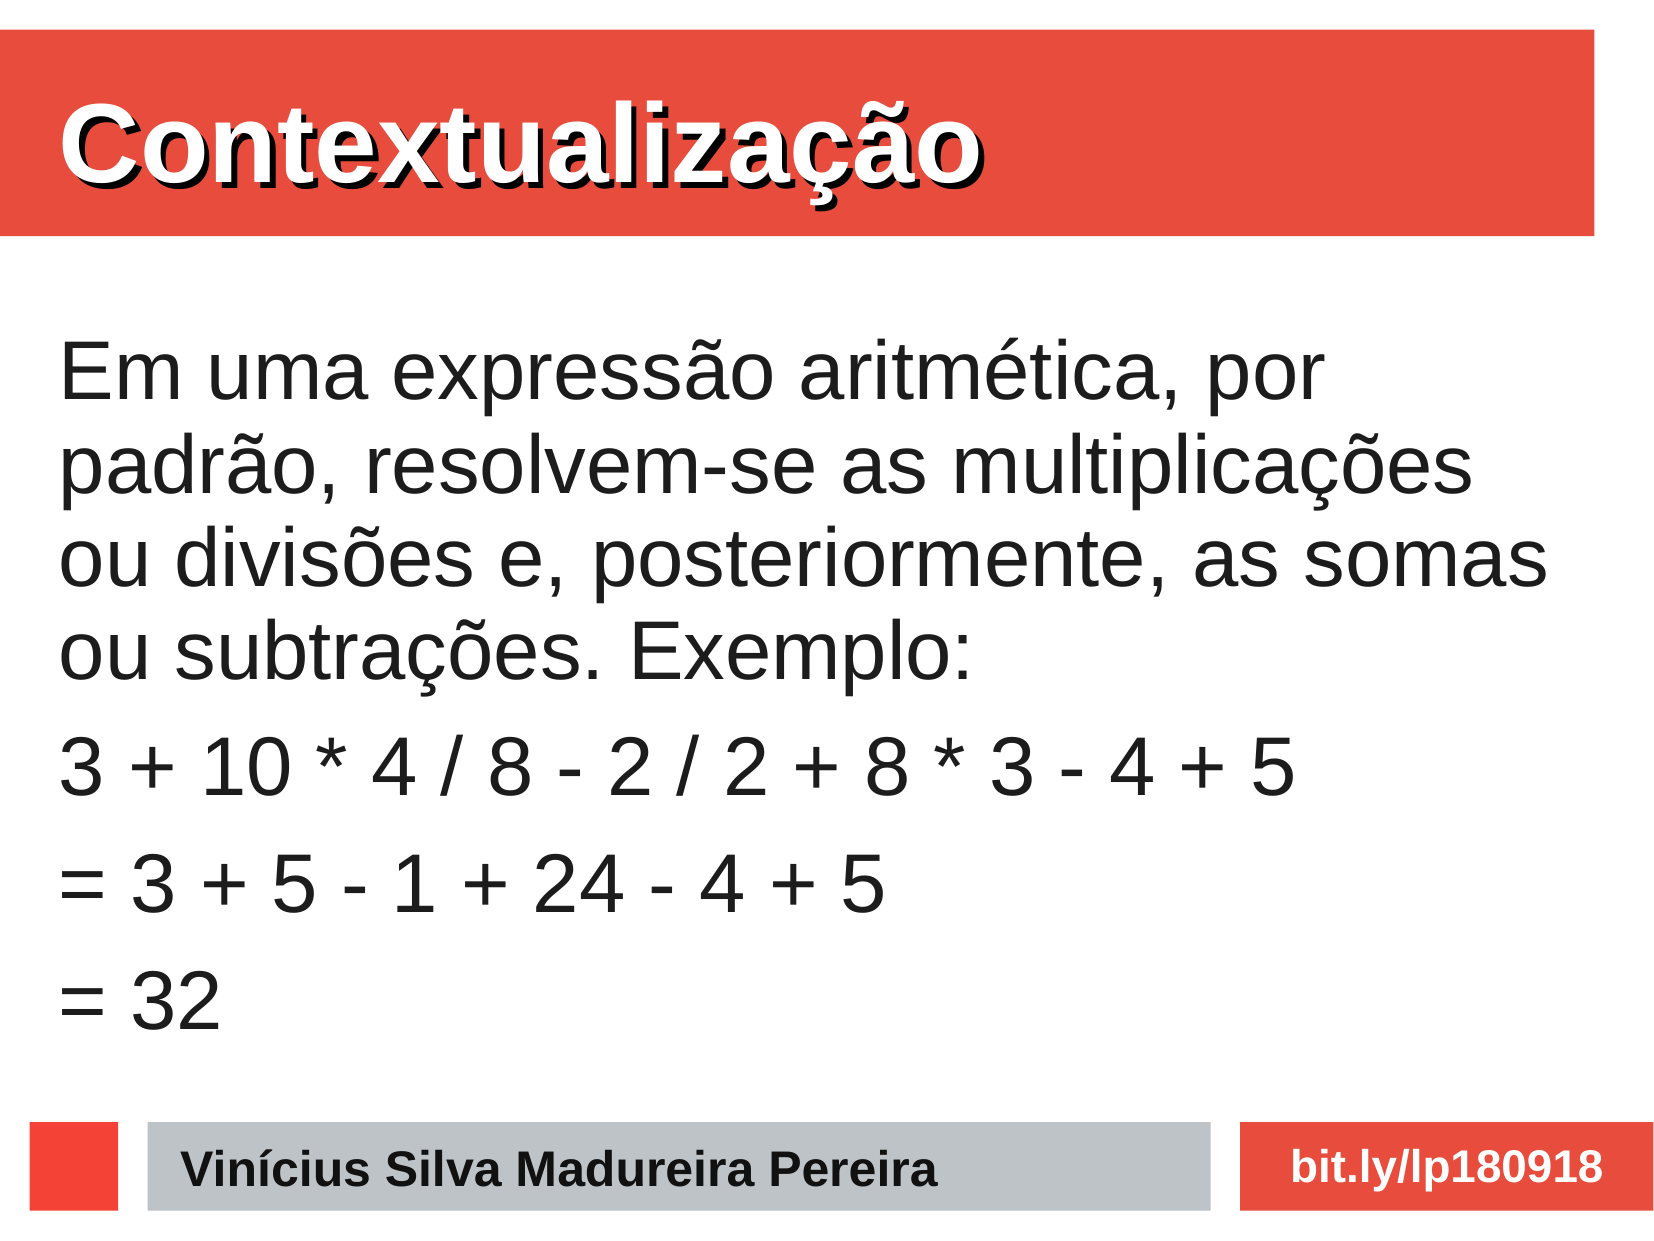

# Contextualização
Em uma expressão aritmética, por padrão, resolvem-se as multiplicações ou divisões e, posteriormente, as somas ou subtrações. Exemplo:
3 + 10 * 4 / 8 - 2 / 2 + 8 * 3 - 4 + 5
= 3 + 5 - 1 + 24 - 4 + 5
= 32
Vinícius Silva Madureira Pereira
bit.ly/lp180918